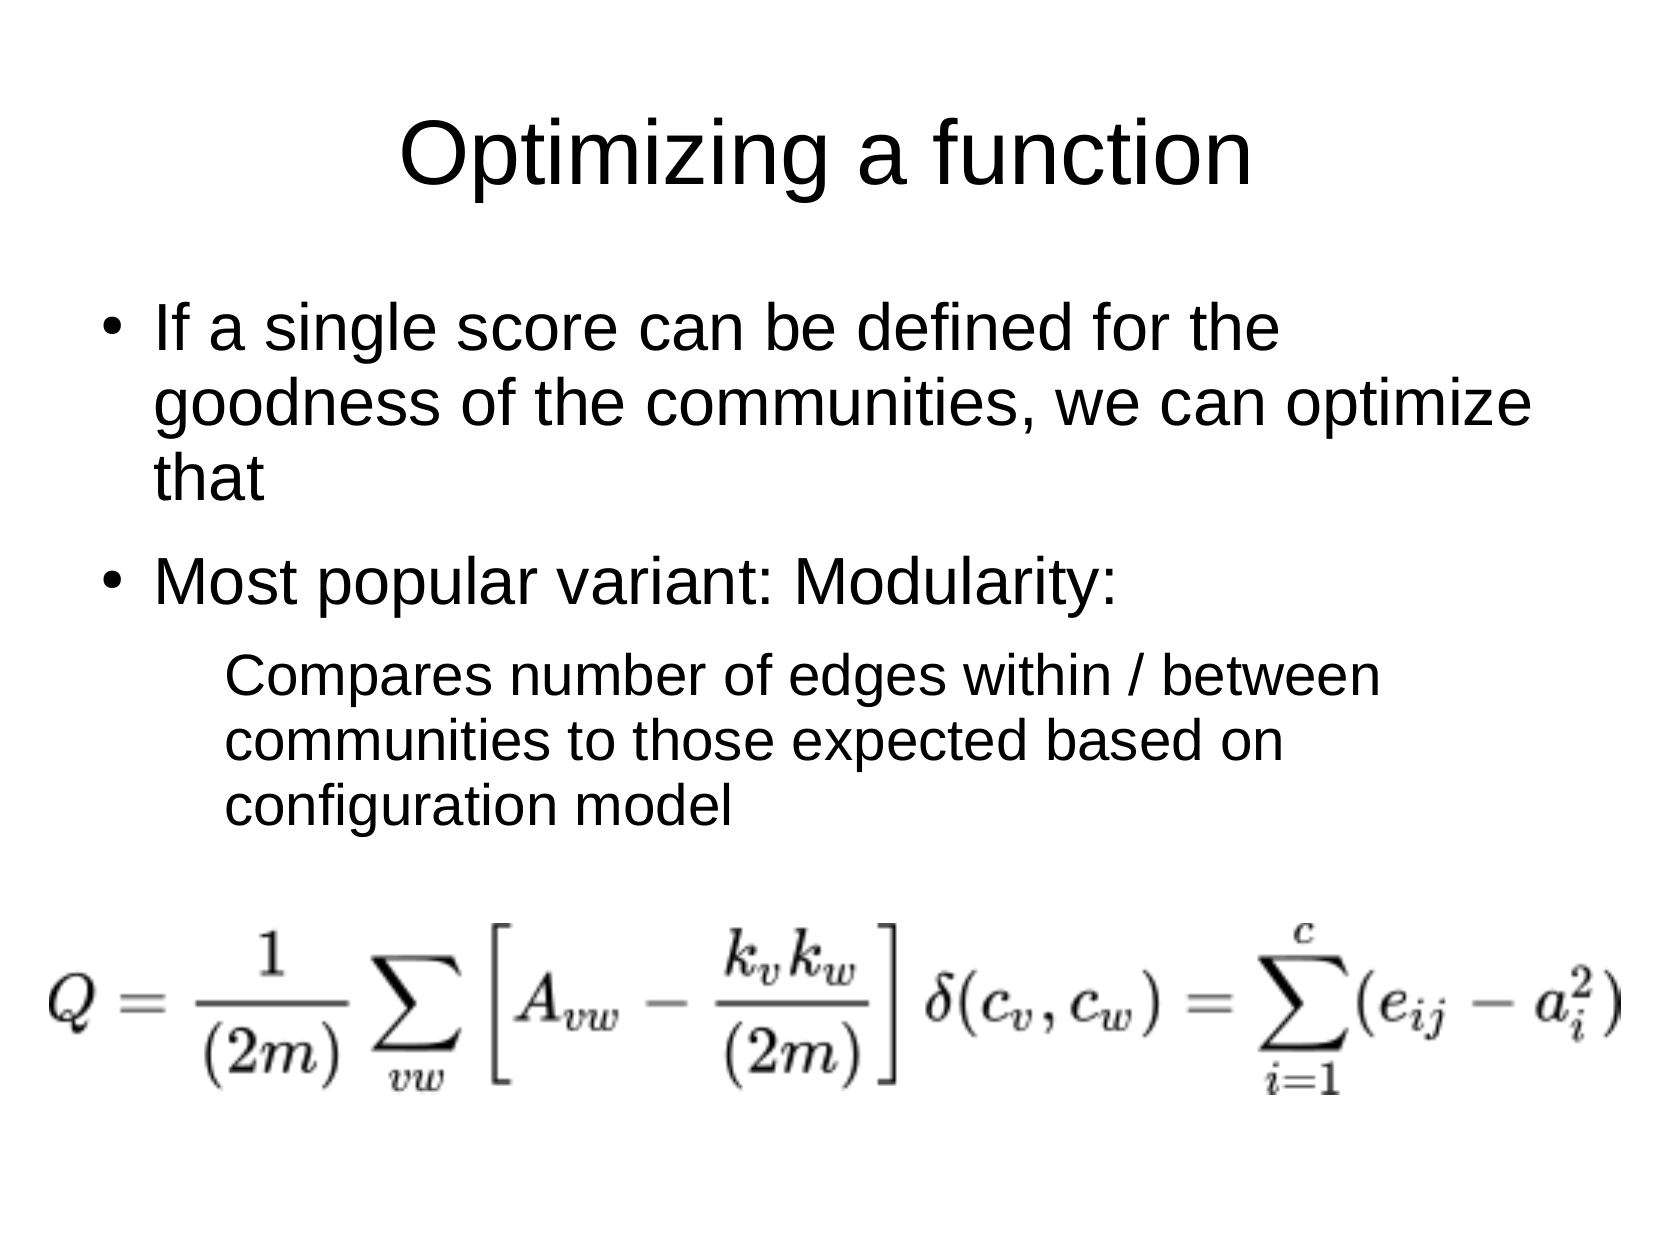

# Optimizing a function
If a single score can be defined for the goodness of the communities, we can optimize that
Most popular variant: Modularity:
Compares number of edges within / between communities to those expected based on configuration model